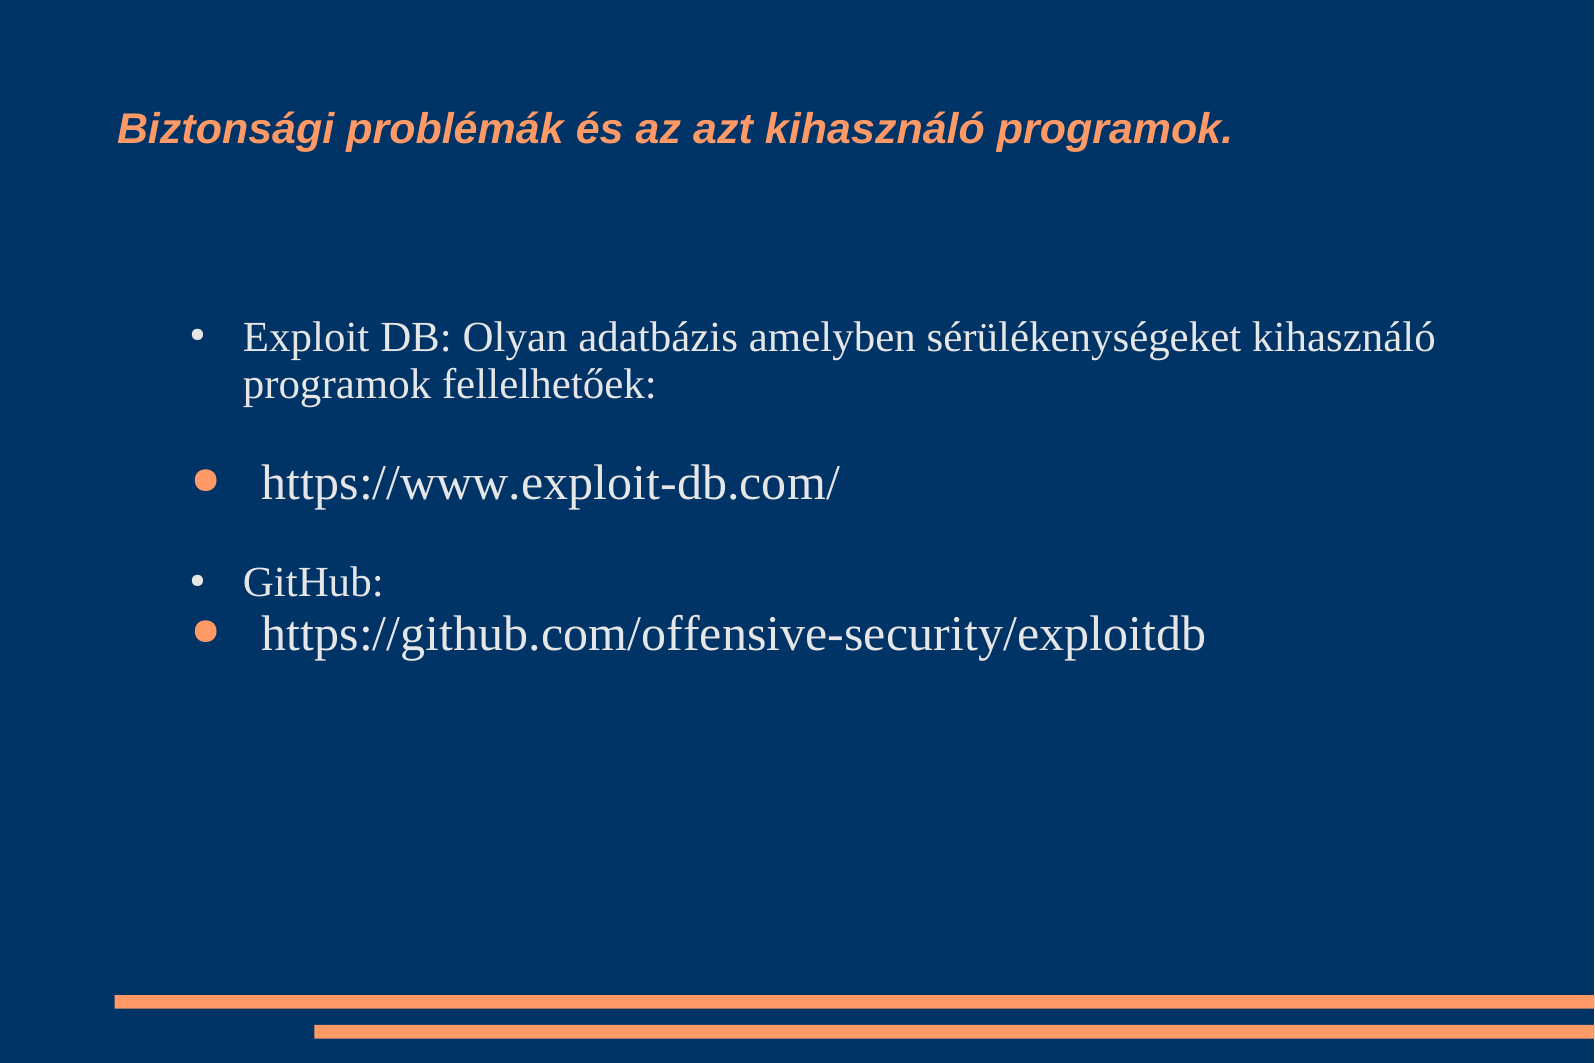

# Biztonsági problémák és az azt kihasználó programok.
Exploit DB: Olyan adatbázis amelyben sérülékenységeket kihasználó programok fellelhetőek:
https://www.exploit-db.com/
GitHub:
https://github.com/offensive-security/exploitdb